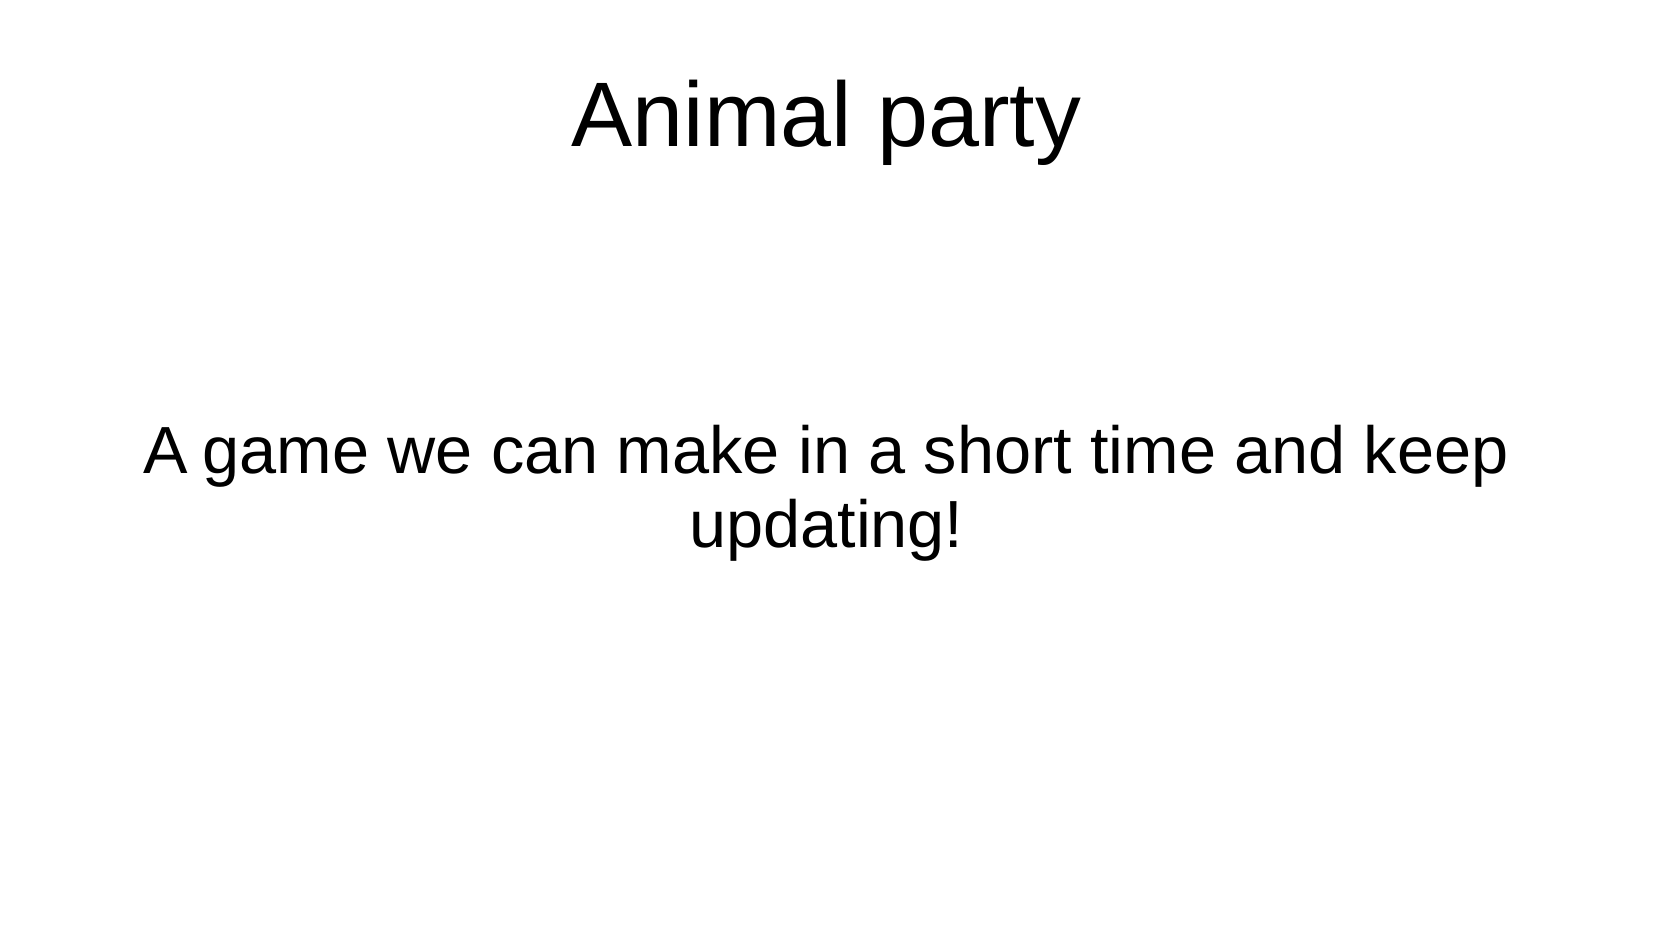

# Animal party
A game we can make in a short time and keep updating!